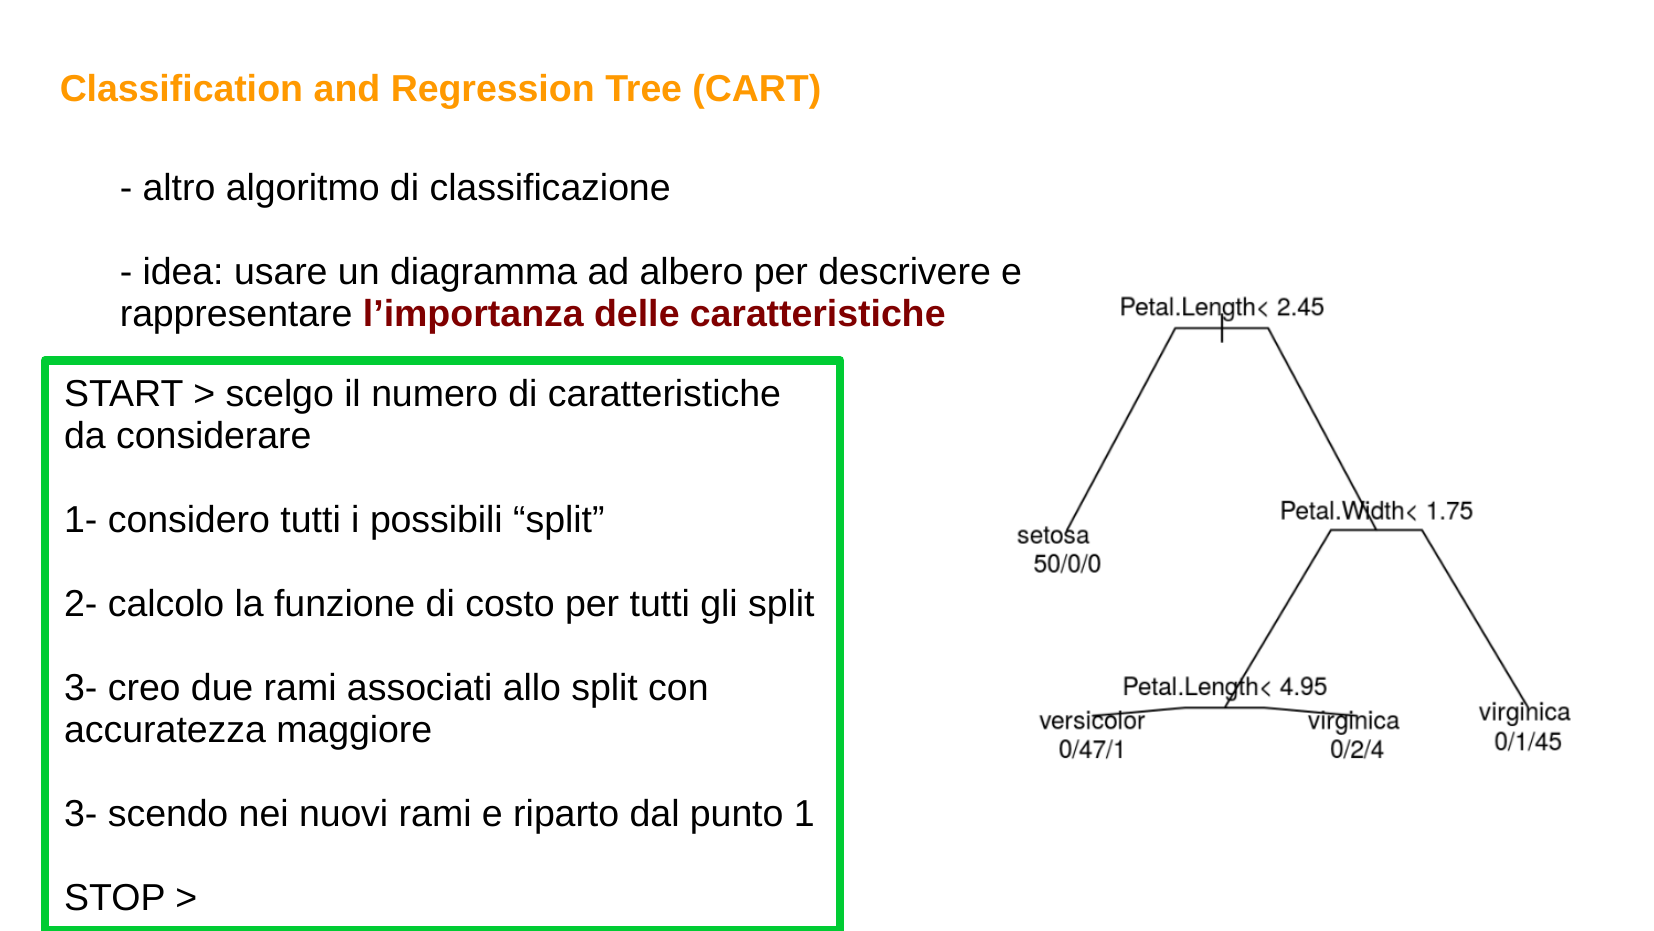

Classification and Regression Tree (CART)
- altro algoritmo di classificazione
- idea: usare un diagramma ad albero per descrivere e rappresentare l’importanza delle caratteristiche
START > scelgo il numero di caratteristiche da considerare
1- considero tutti i possibili “split”
2- calcolo la funzione di costo per tutti gli split
3- creo due rami associati allo split con accuratezza maggiore
3- scendo nei nuovi rami e riparto dal punto 1
STOP >